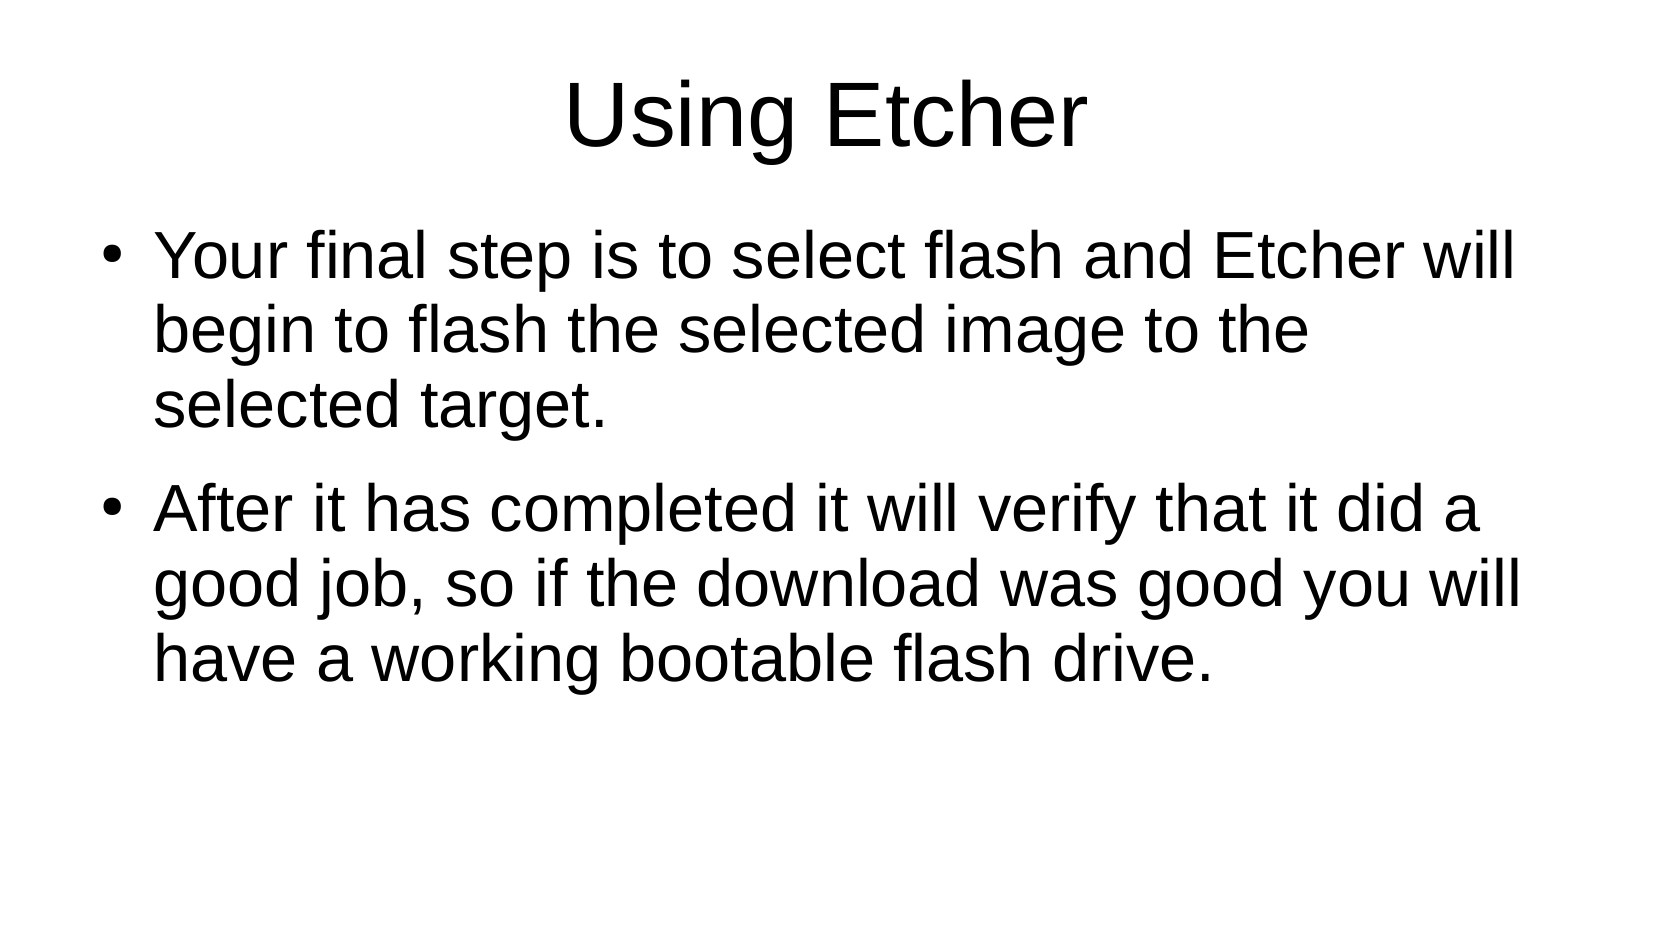

# Using Etcher
Your final step is to select flash and Etcher will begin to flash the selected image to the selected target.
After it has completed it will verify that it did a good job, so if the download was good you will have a working bootable flash drive.